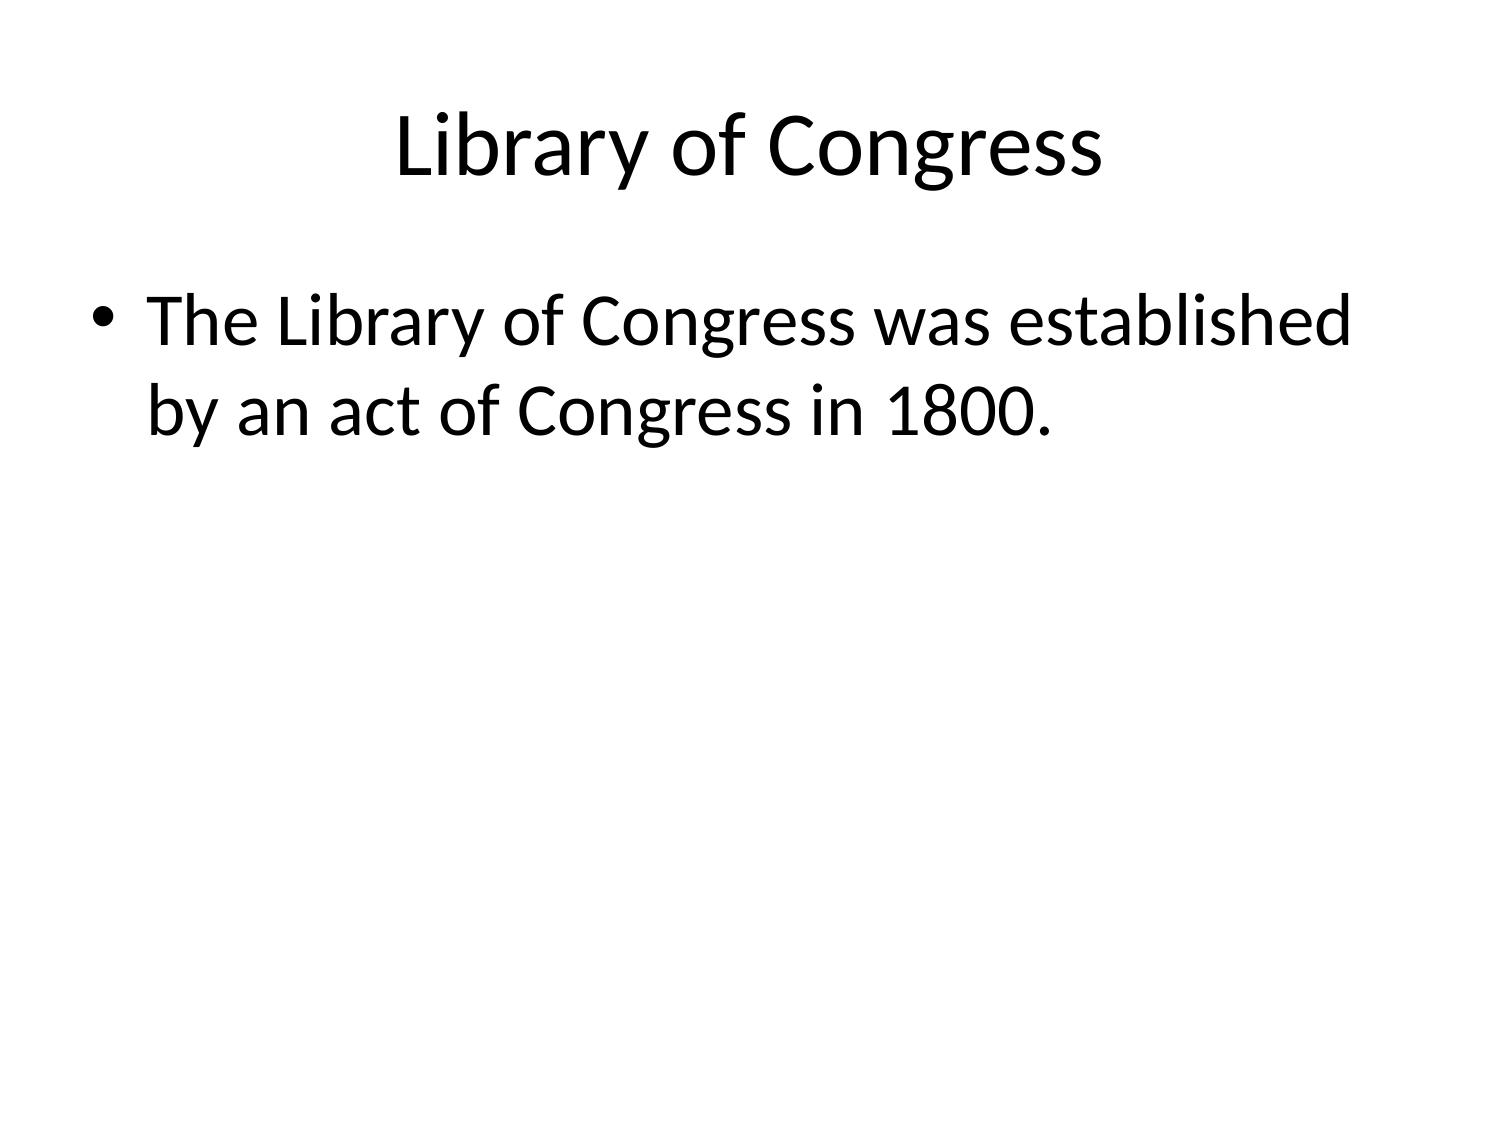

# Library of Congress
The Library of Congress was established by an act of Congress in 1800.